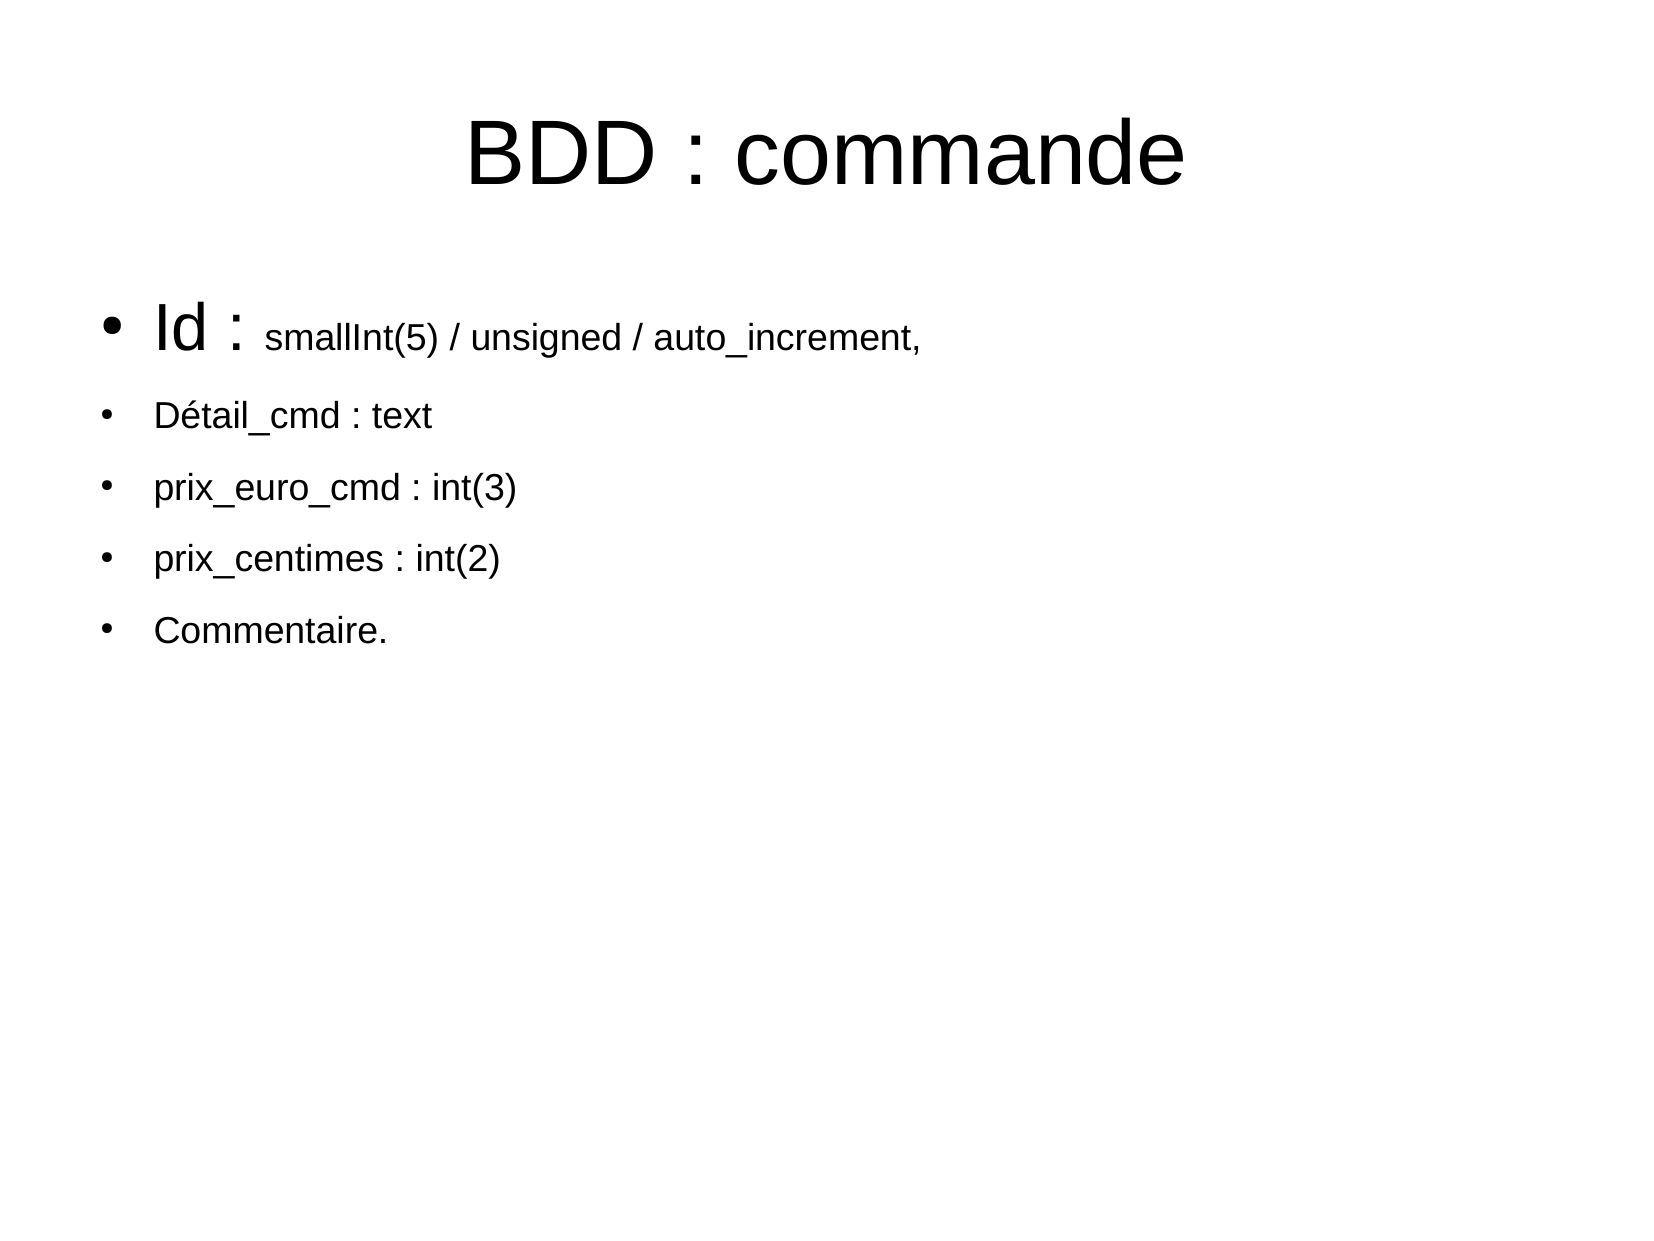

# BDD : commande
Id : smallInt(5) / unsigned / auto_increment,
Détail_cmd : text
prix_euro_cmd : int(3)
prix_centimes : int(2)
Commentaire.